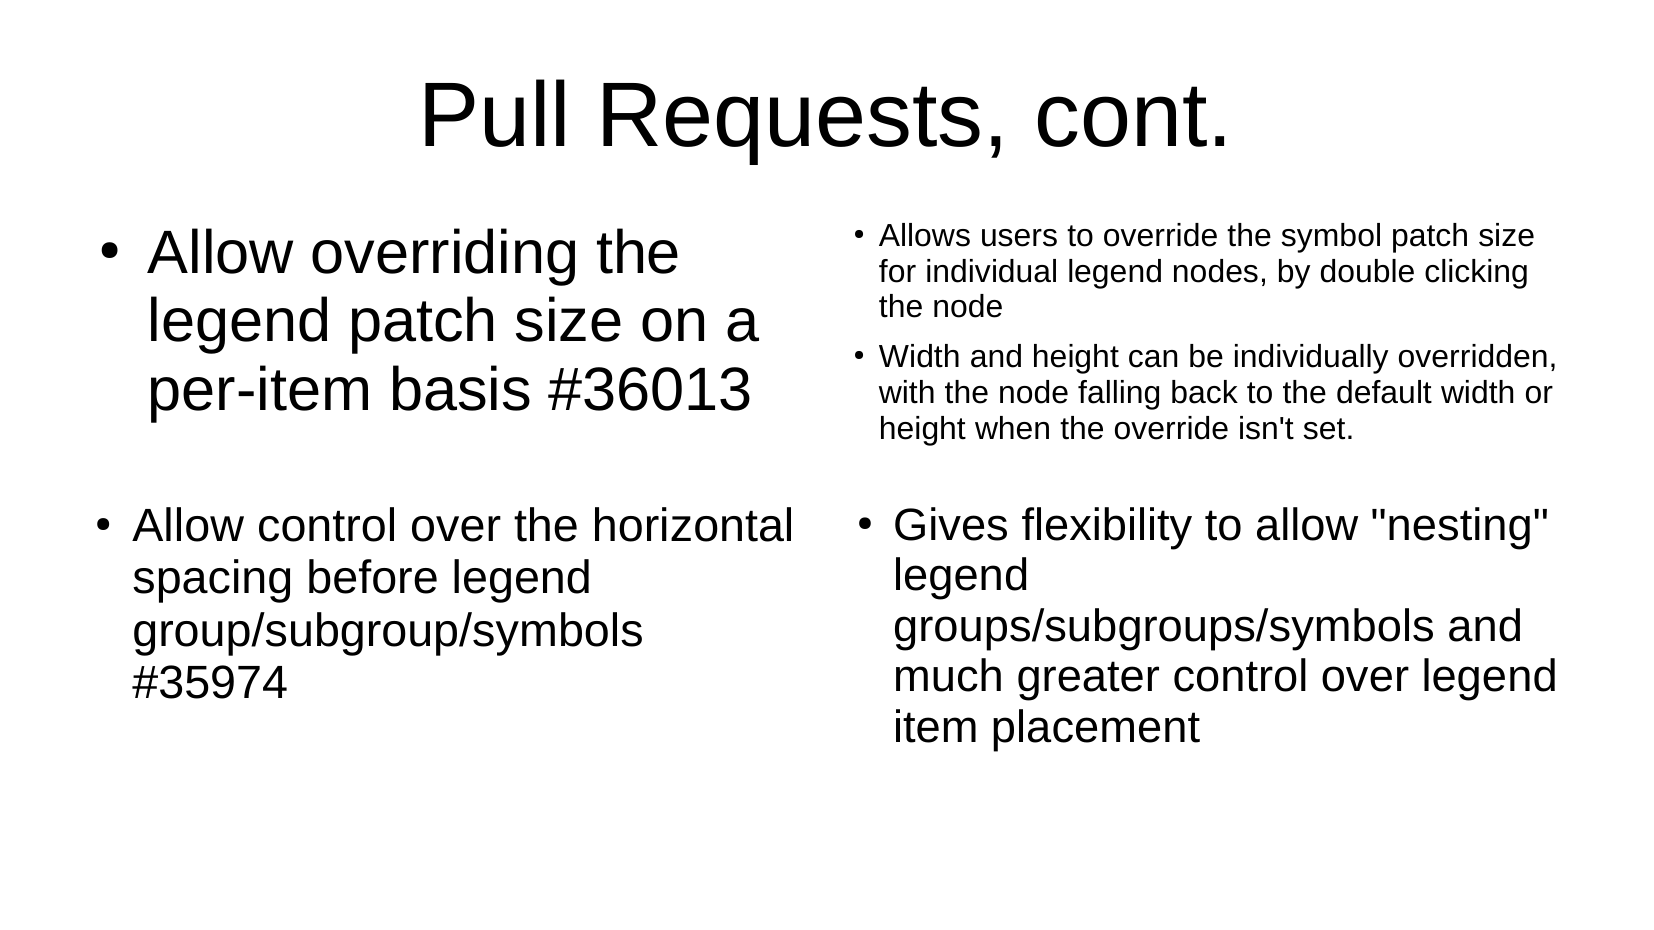

# Pull Requests, cont.
Allow overriding the legend patch size on a per-item basis #36013
Allows users to override the symbol patch size for individual legend nodes, by double clicking the node
Width and height can be individually overridden, with the node falling back to the default width or height when the override isn't set.
Allow control over the horizontal spacing before legend group/subgroup/symbols #35974
Gives flexibility to allow "nesting" legend groups/subgroups/symbols and much greater control over legend item placement